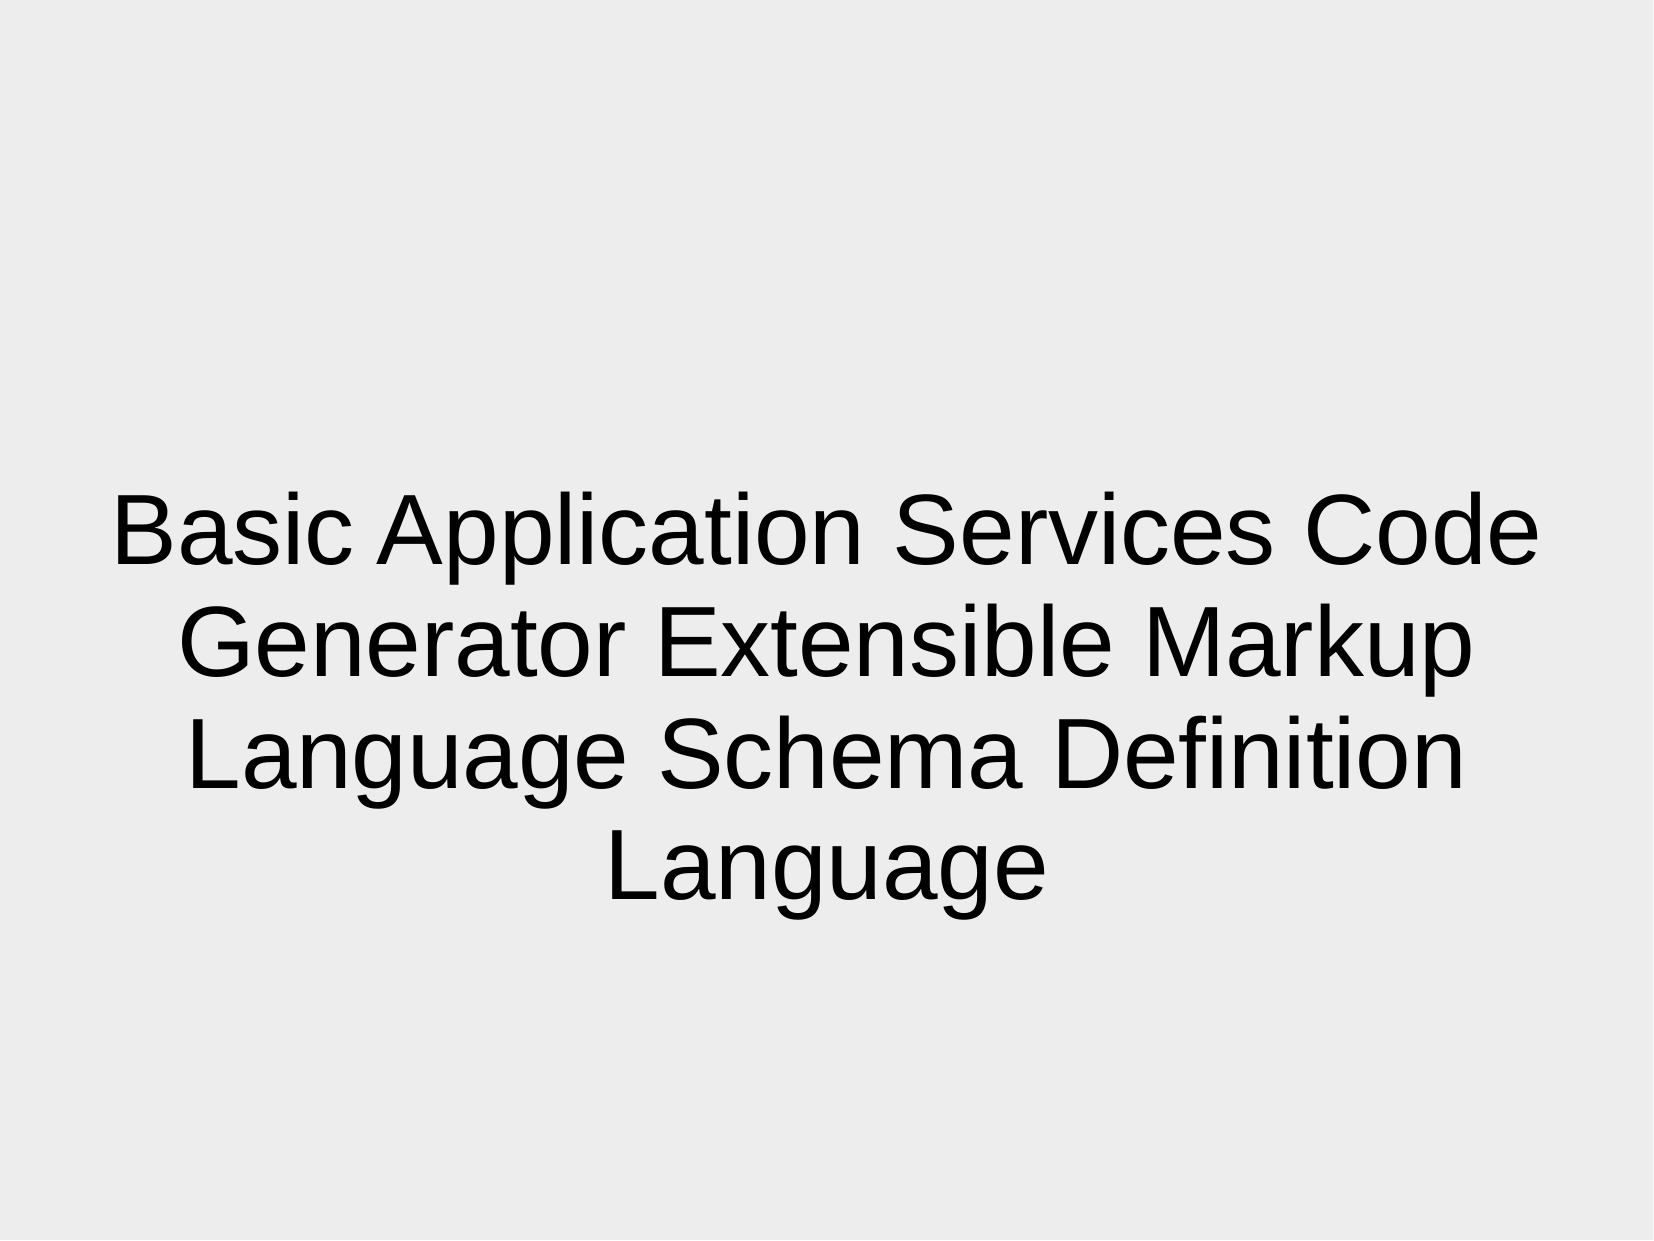

Basic Application Services Code Generator Extensible Markup Language Schema Definition
Language